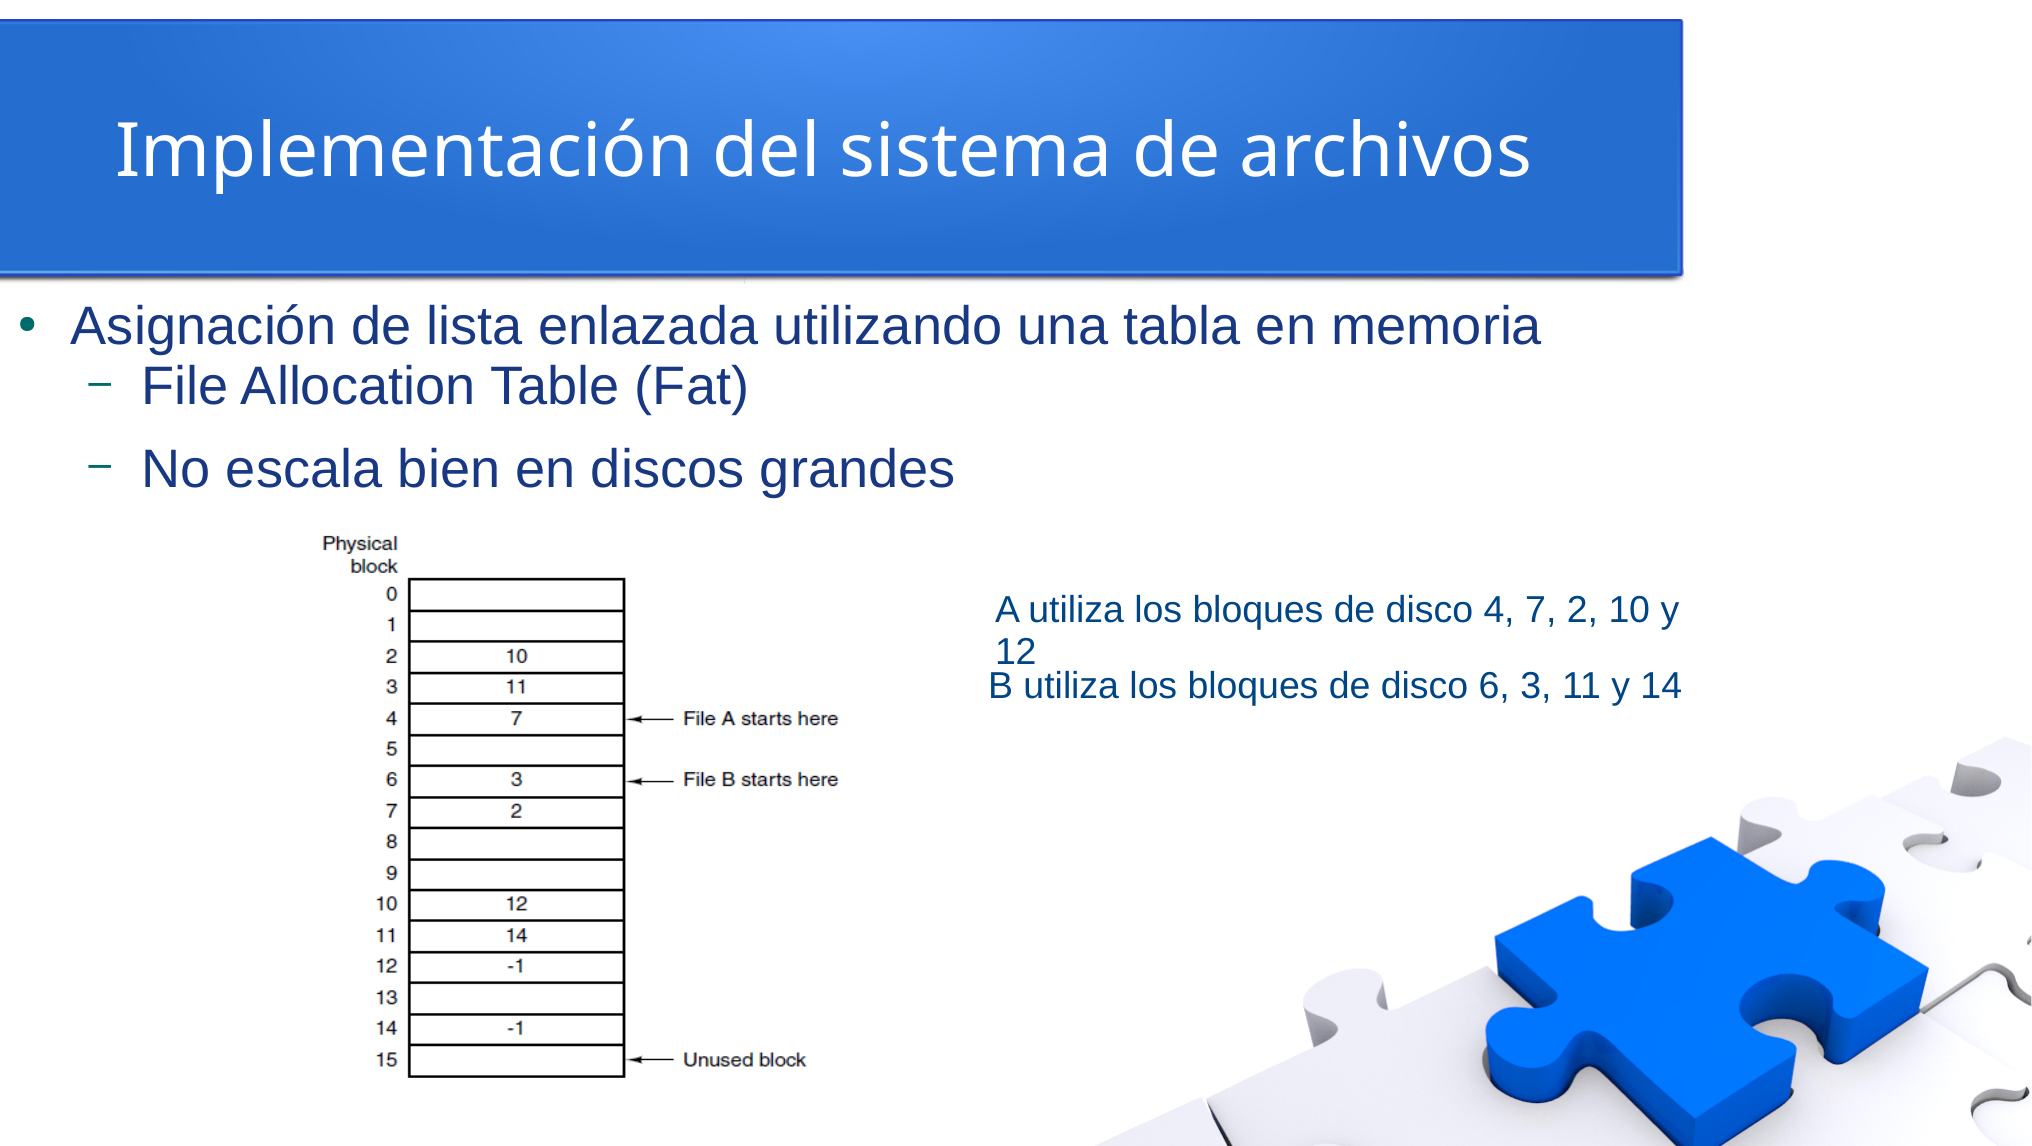

# Implementación del sistema de archivos
Asignación de lista enlazada utilizando una tabla en memoria
File Allocation Table (Fat)
No escala bien en discos grandes
A utiliza los bloques de disco 4, 7, 2, 10 y 12
B utiliza los bloques de disco 6, 3, 11 y 14